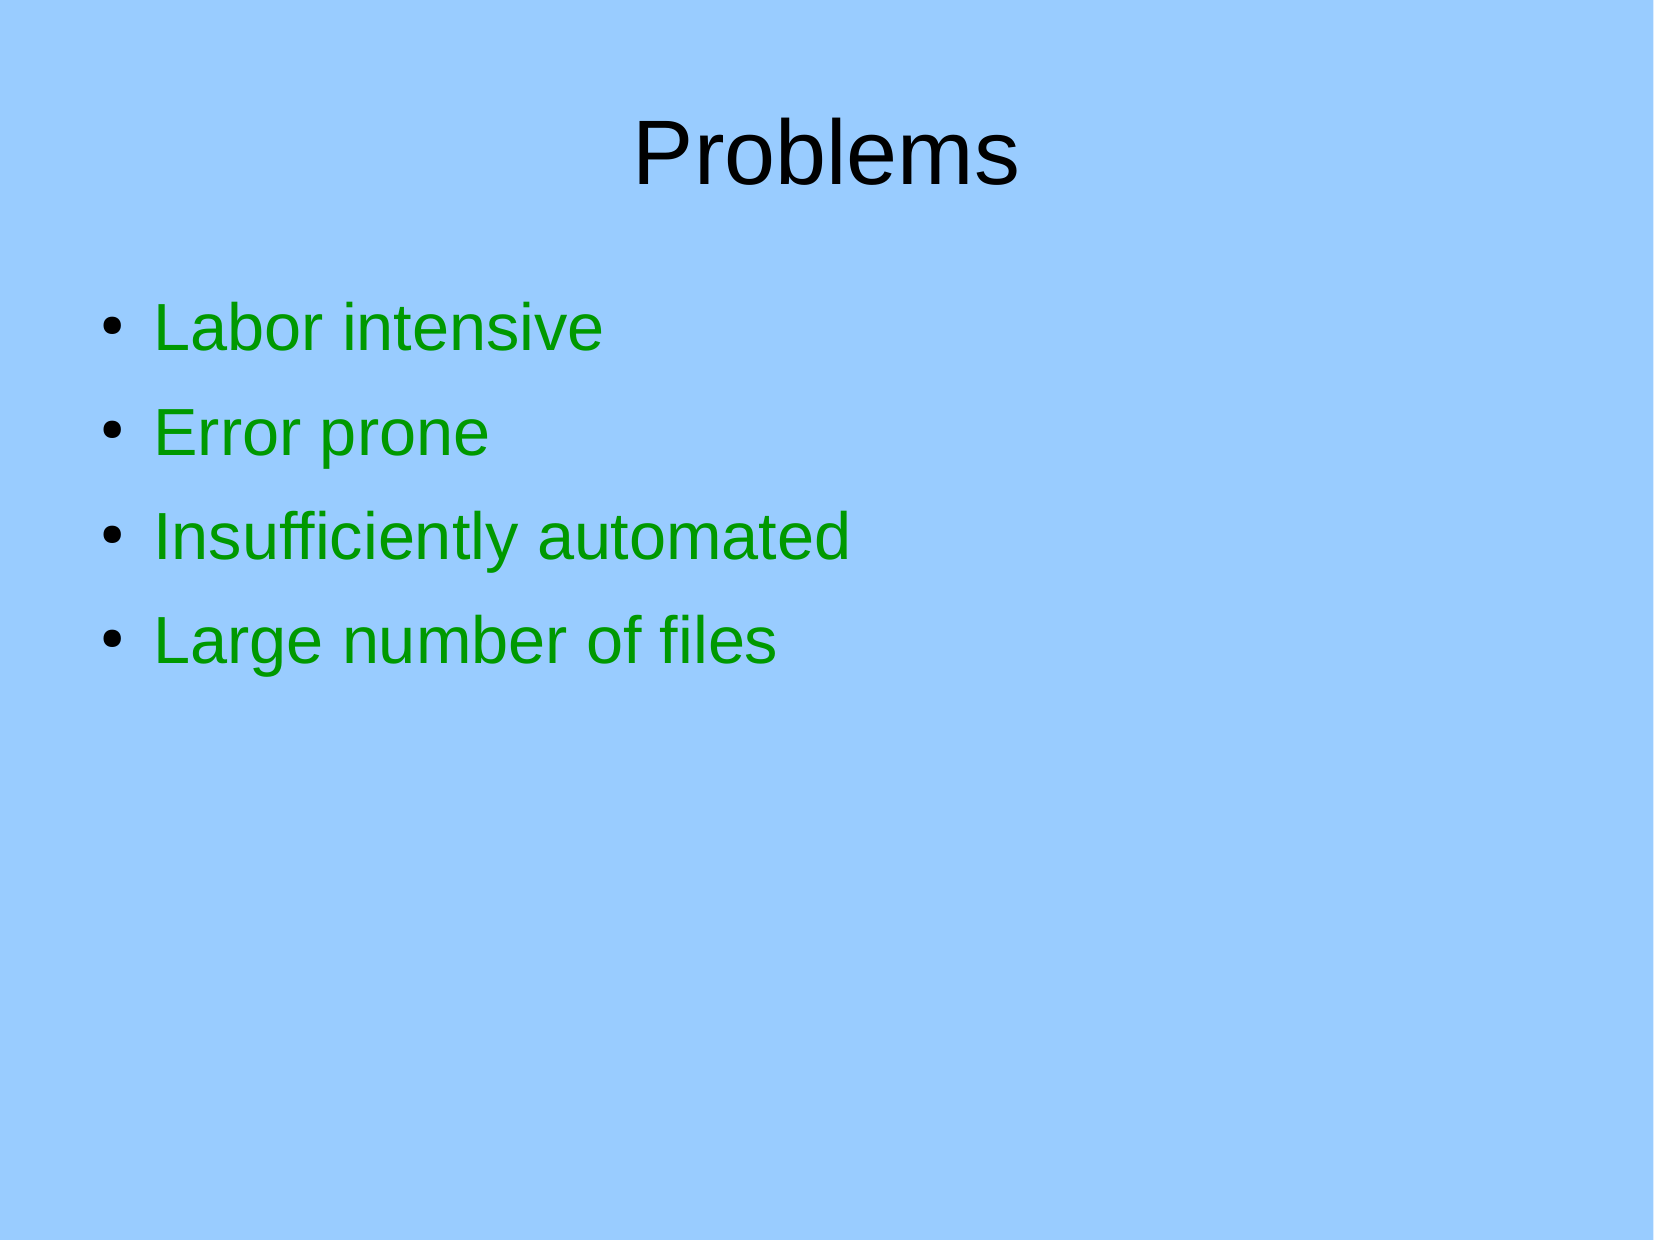

# Problems
Labor intensive
Error prone
Insufficiently automated
Large number of files